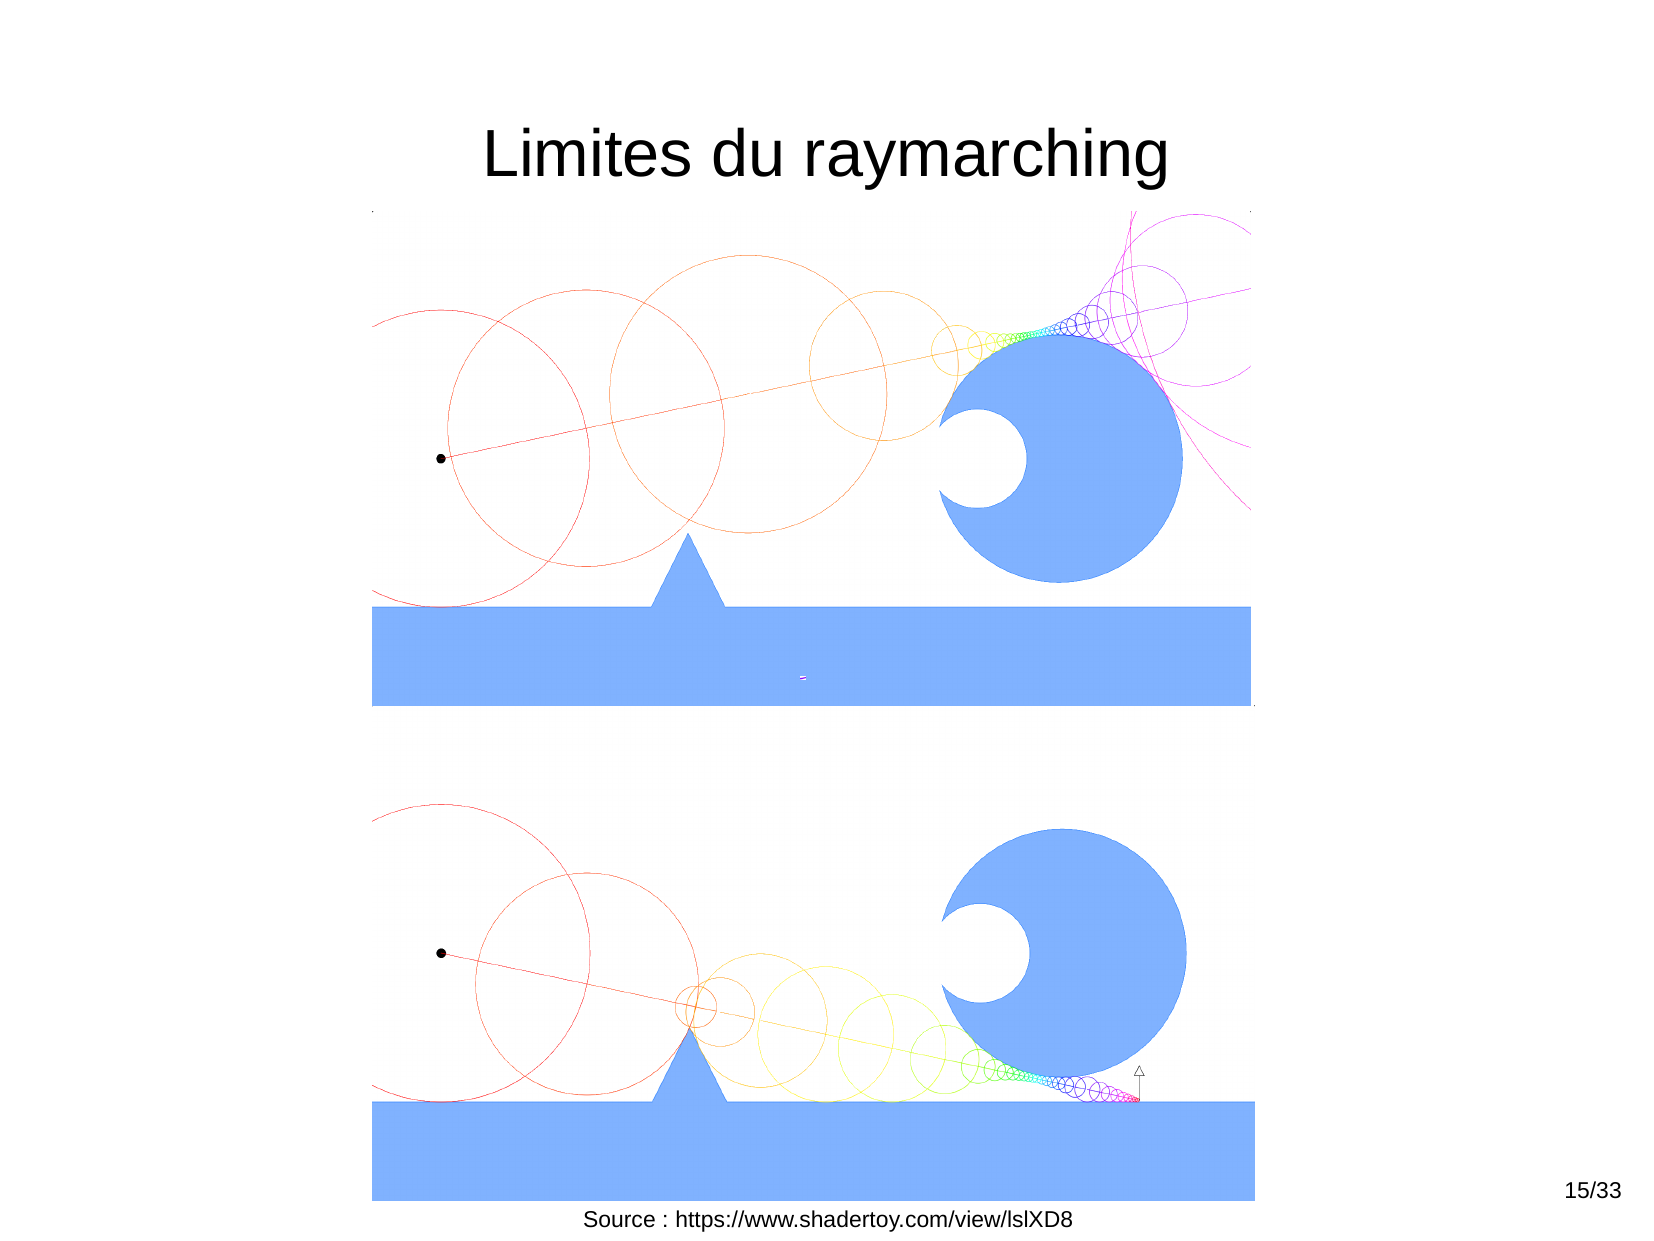

# Limites du raymarching
15/33
Source : https://www.shadertoy.com/view/lslXD8